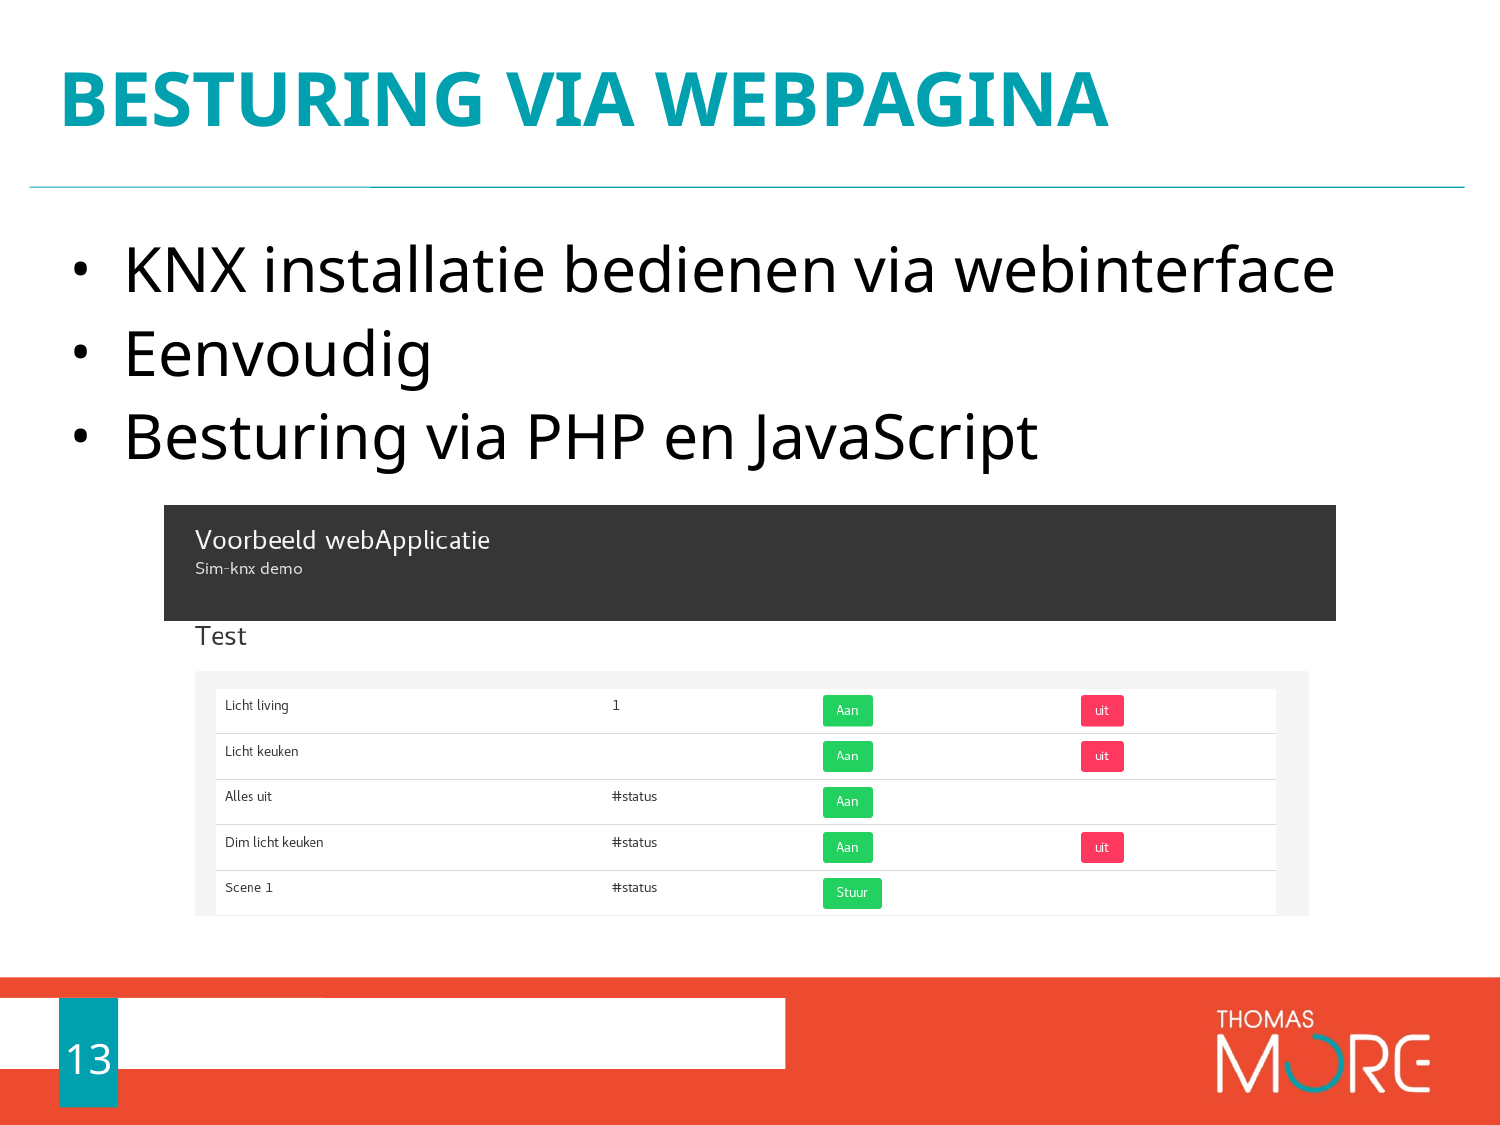

Besturing via webpagina
# KNX installatie bedienen via webinterface
Eenvoudig
Besturing via PHP en JavaScript